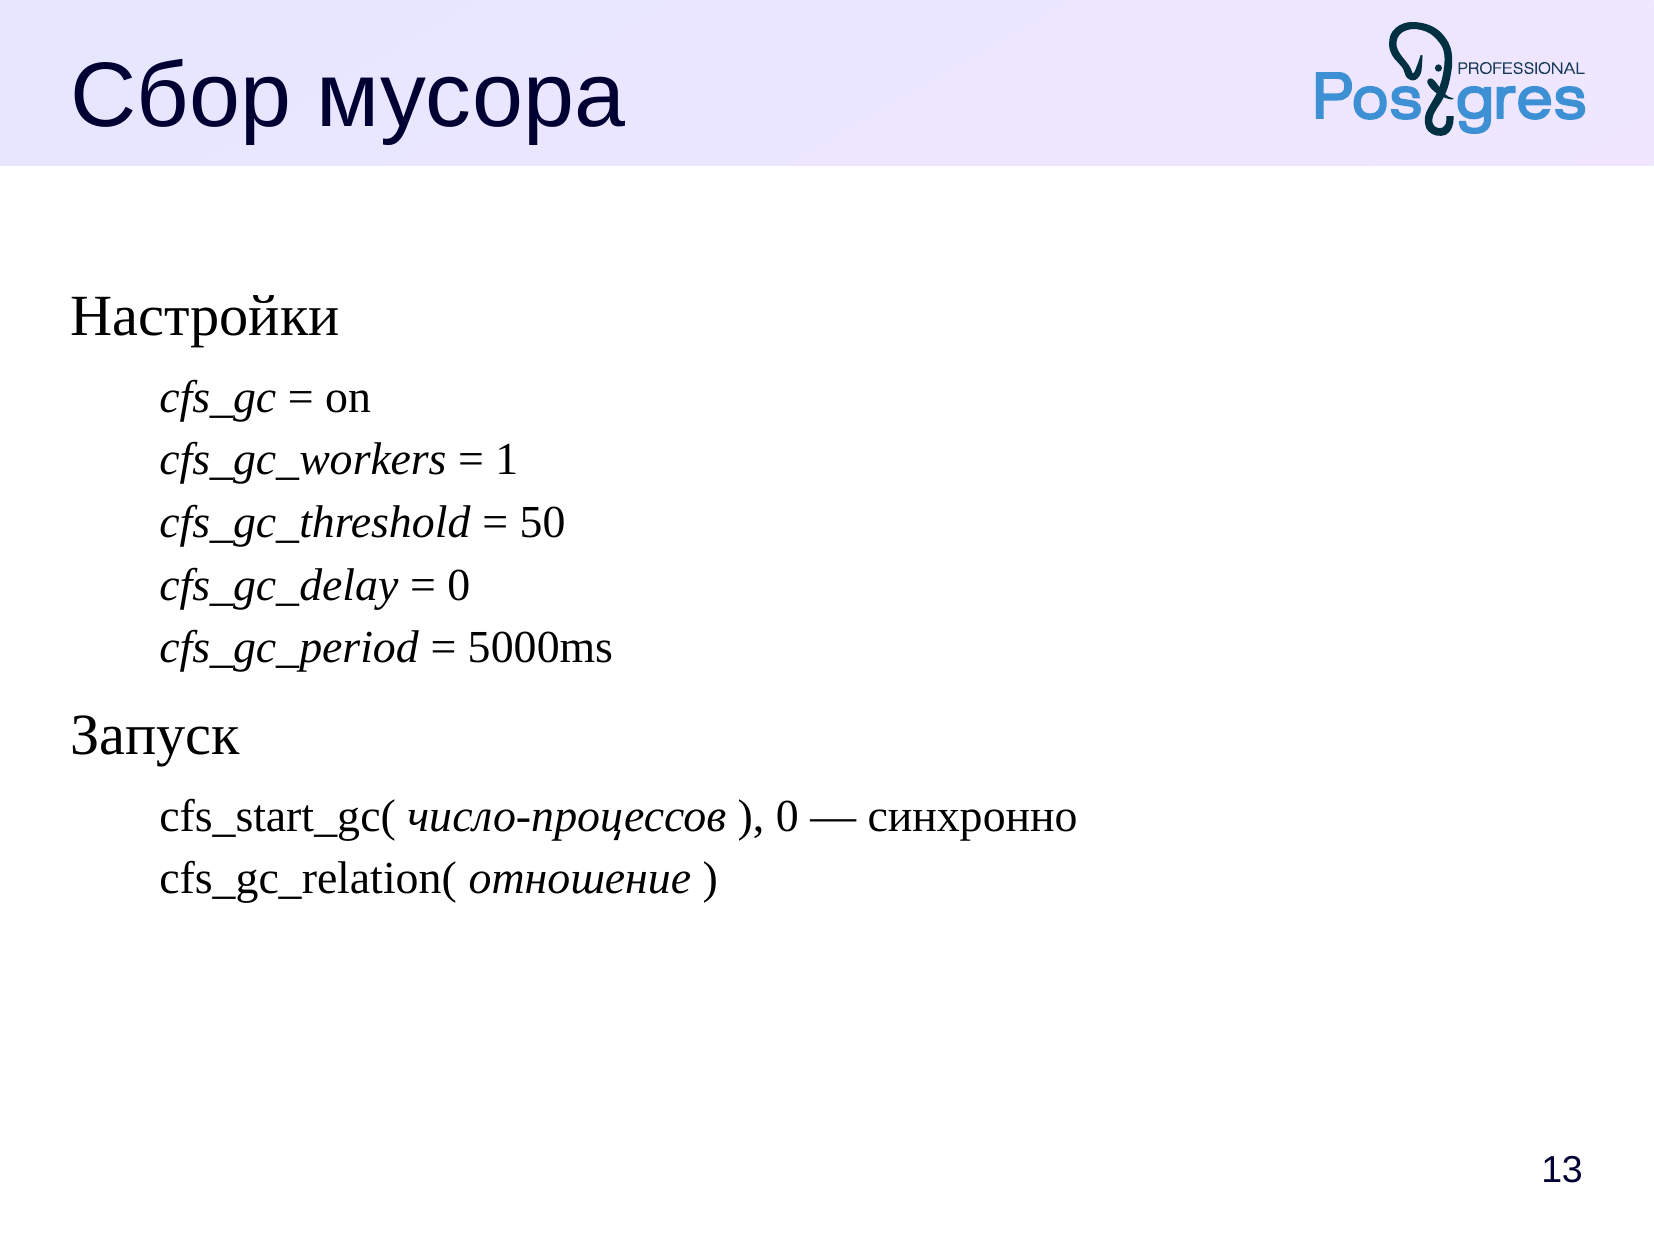

# Сбор мусора
Настройки
cfs_gc = on
cfs_gc_workers = 1
cfs_gc_threshold = 50
cfs_gc_delay = 0
cfs_gc_period = 5000ms
Запуск
cfs_start_gc( число-процессов ), 0 — синхронно
cfs_gc_relation( отношение )